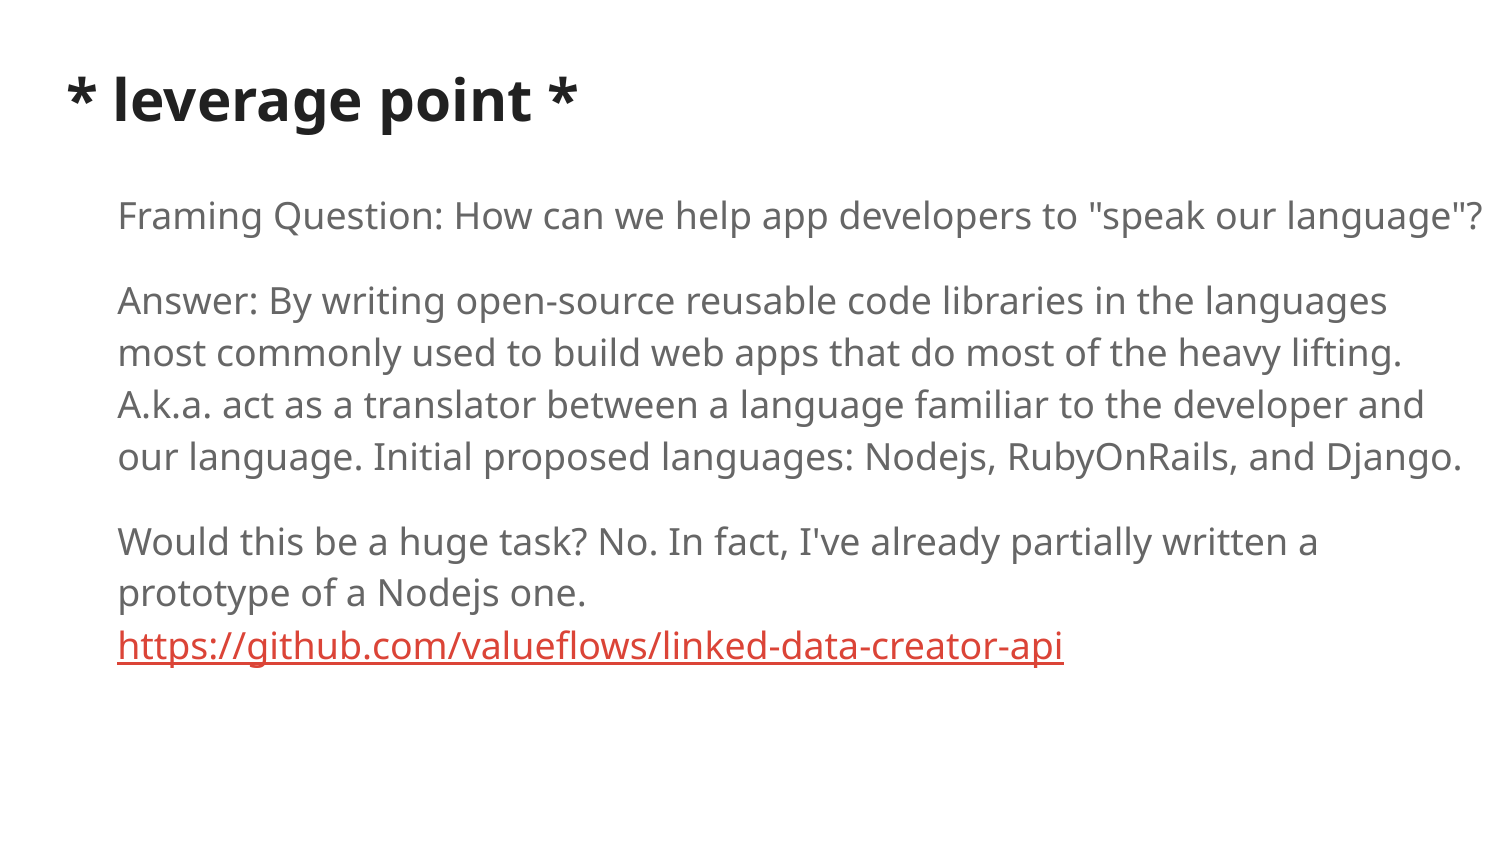

# * leverage point *
Framing Question: How can we help app developers to "speak our language"?
Answer: By writing open-source reusable code libraries in the languages most commonly used to build web apps that do most of the heavy lifting. A.k.a. act as a translator between a language familiar to the developer and our language. Initial proposed languages: Nodejs, RubyOnRails, and Django.
Would this be a huge task? No. In fact, I've already partially written a prototype of a Nodejs one. https://github.com/valueflows/linked-data-creator-api